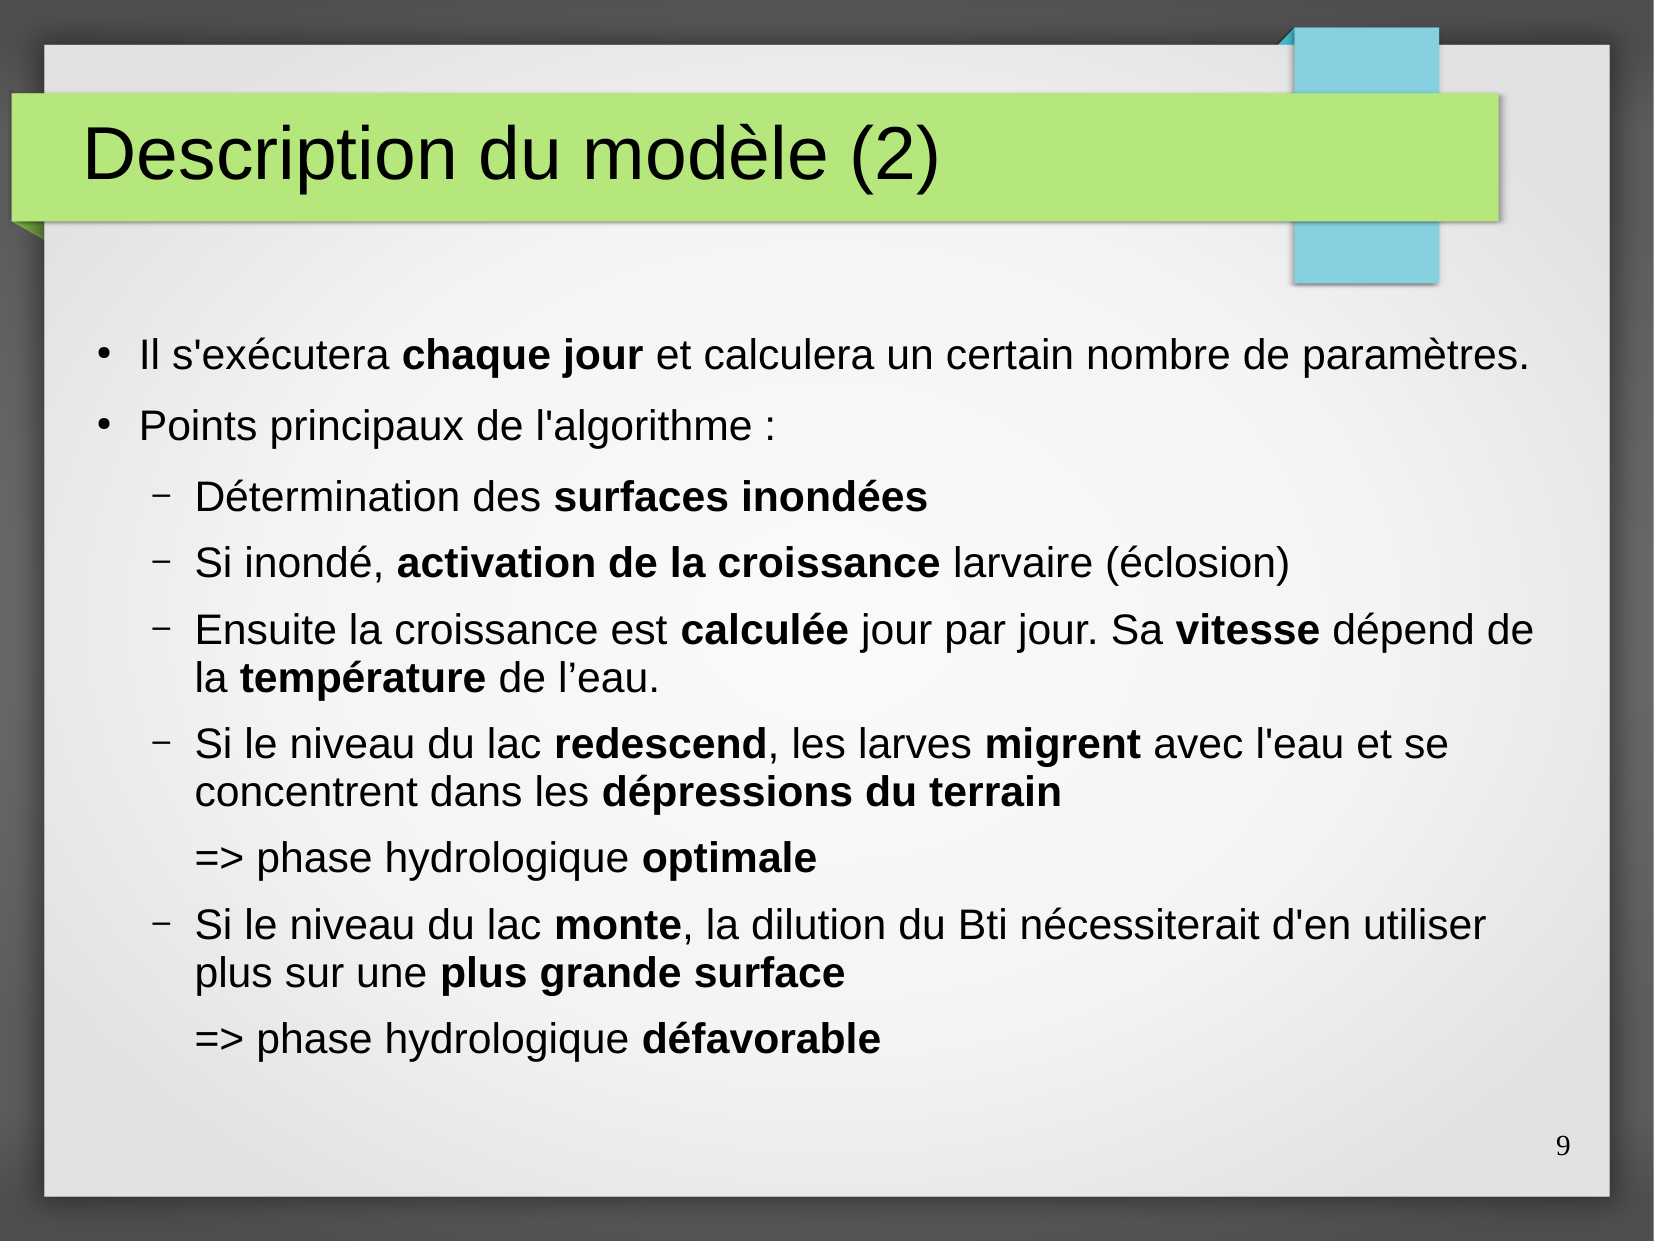

# Description du modèle (2)
Il s'exécutera chaque jour et calculera un certain nombre de paramètres.
Points principaux de l'algorithme :
Détermination des surfaces inondées
Si inondé, activation de la croissance larvaire (éclosion)
Ensuite la croissance est calculée jour par jour. Sa vitesse dépend de la température de l’eau.
Si le niveau du lac redescend, les larves migrent avec l'eau et se concentrent dans les dépressions du terrain
=> phase hydrologique optimale
Si le niveau du lac monte, la dilution du Bti nécessiterait d'en utiliser plus sur une plus grande surface
=> phase hydrologique défavorable
9